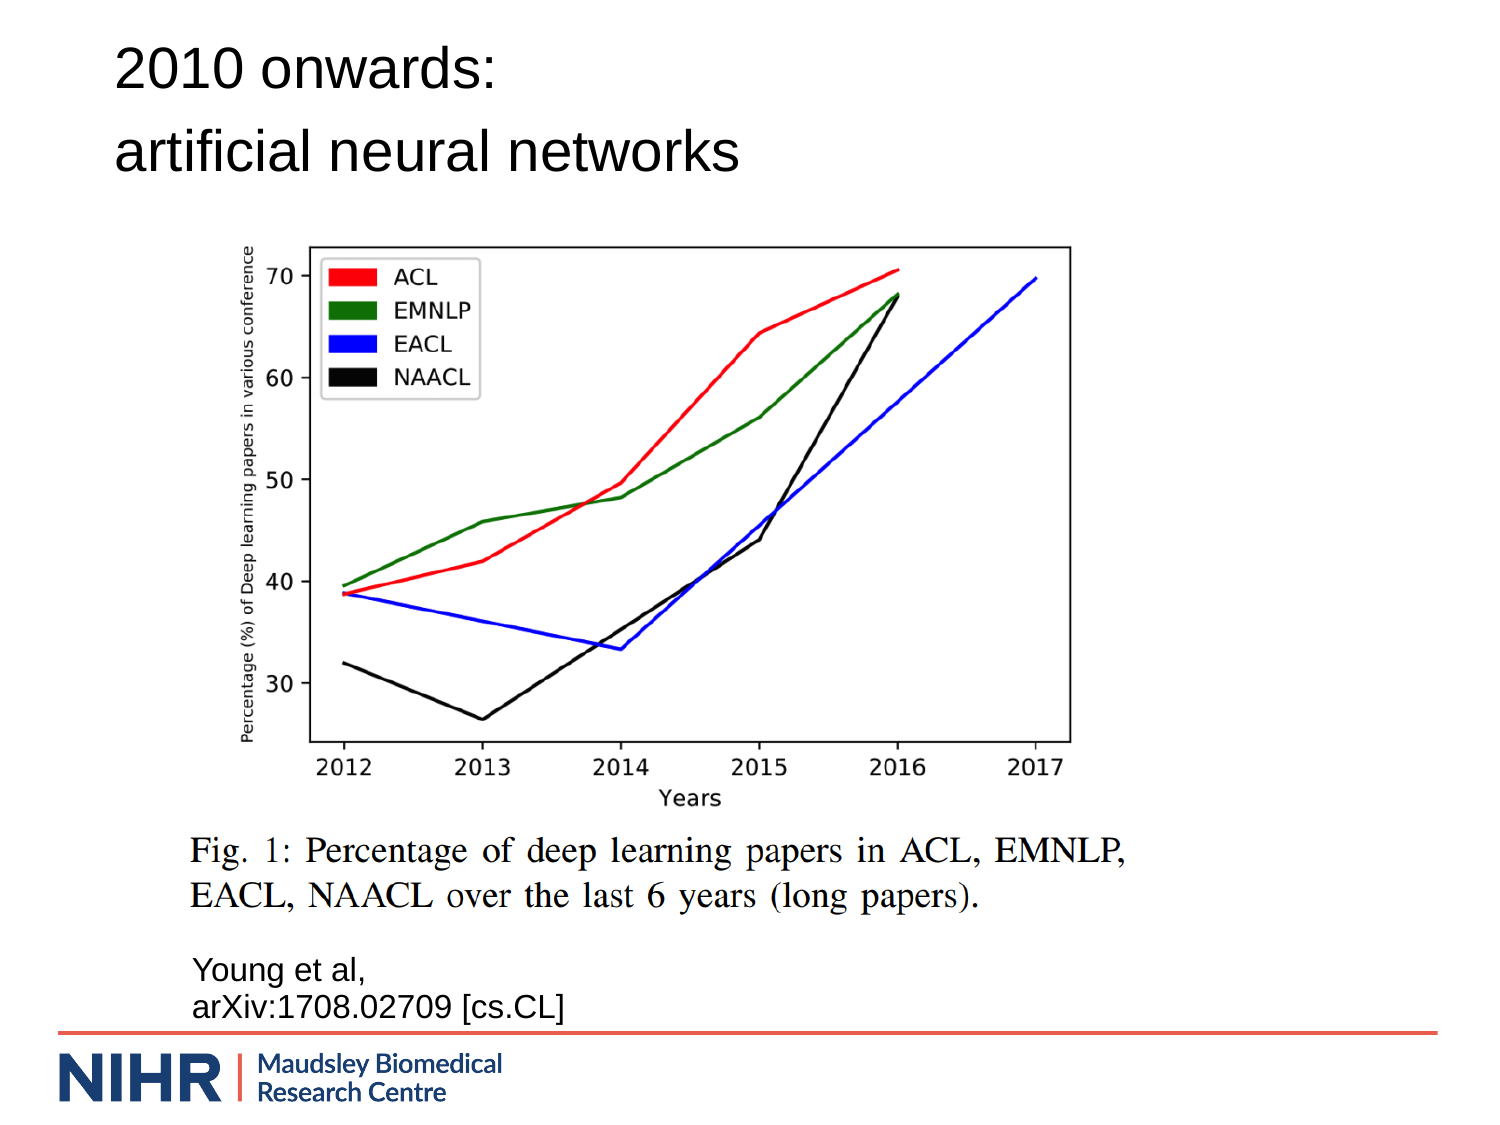

2010 onwards:
artificial neural networks
Young et al,
arXiv:1708.02709 [cs.CL]